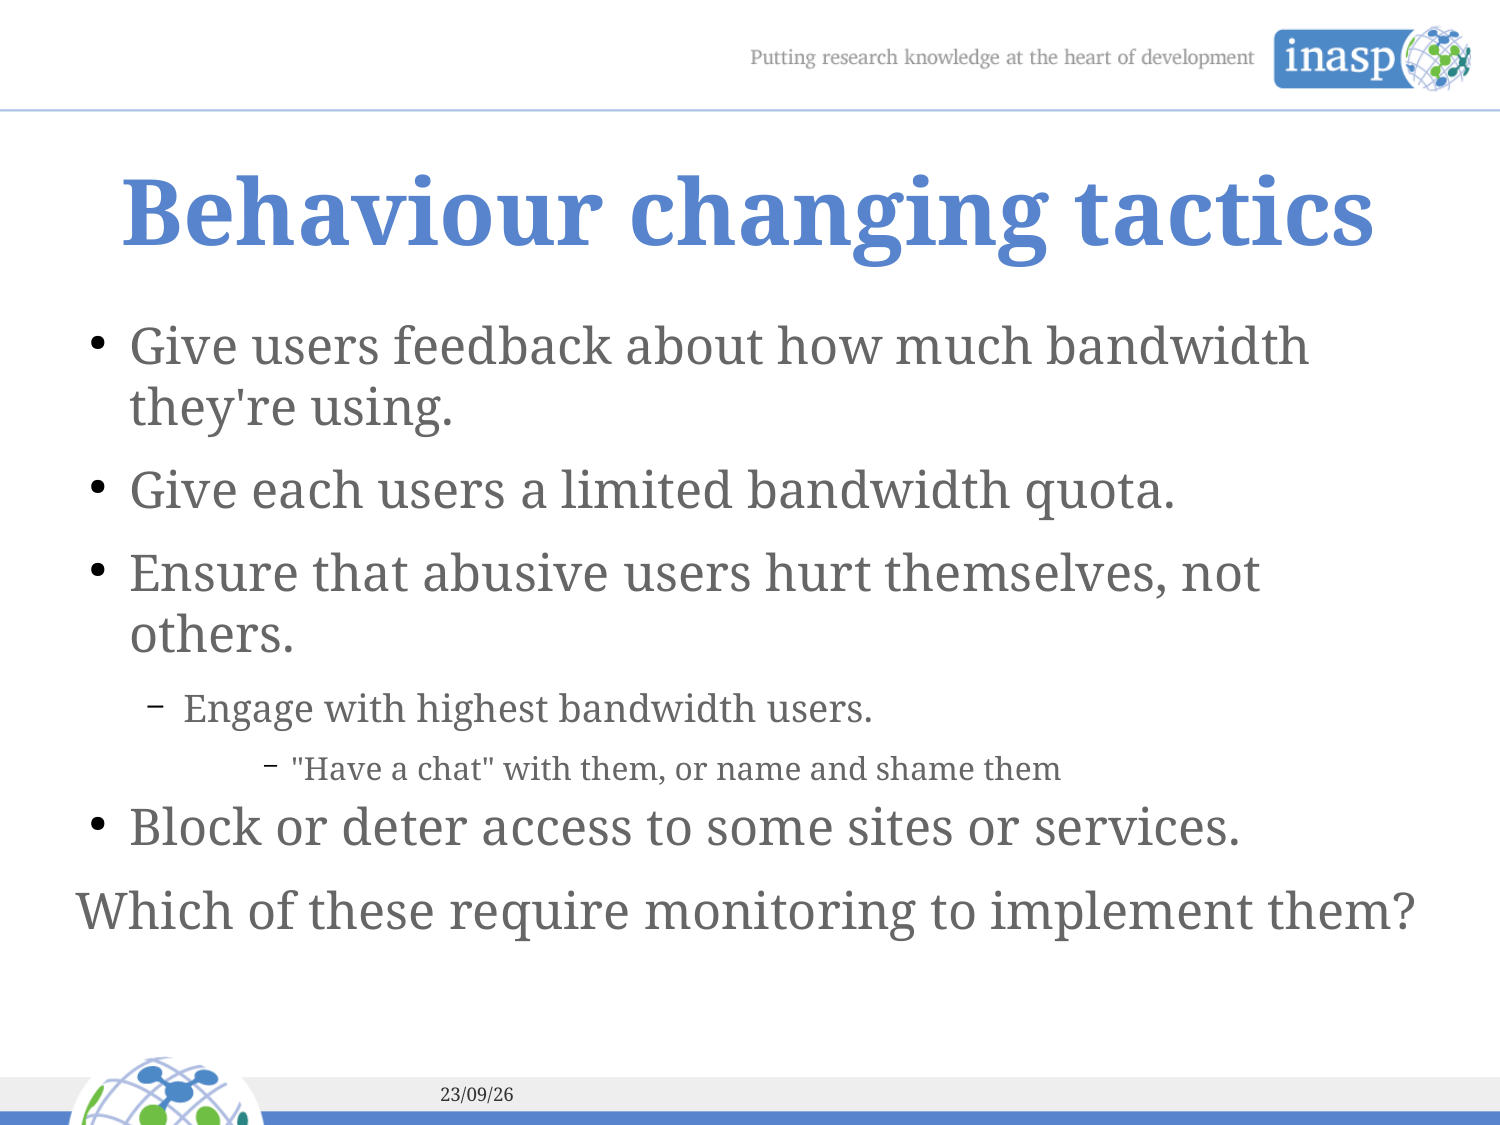

# Behaviour changing tactics
Give users feedback about how much bandwidth they're using.
Give each users a limited bandwidth quota.
Ensure that abusive users hurt themselves, not others.
Engage with highest bandwidth users.
"Have a chat" with them, or name and shame them
Block or deter access to some sites or services.
Which of these require monitoring to implement them?